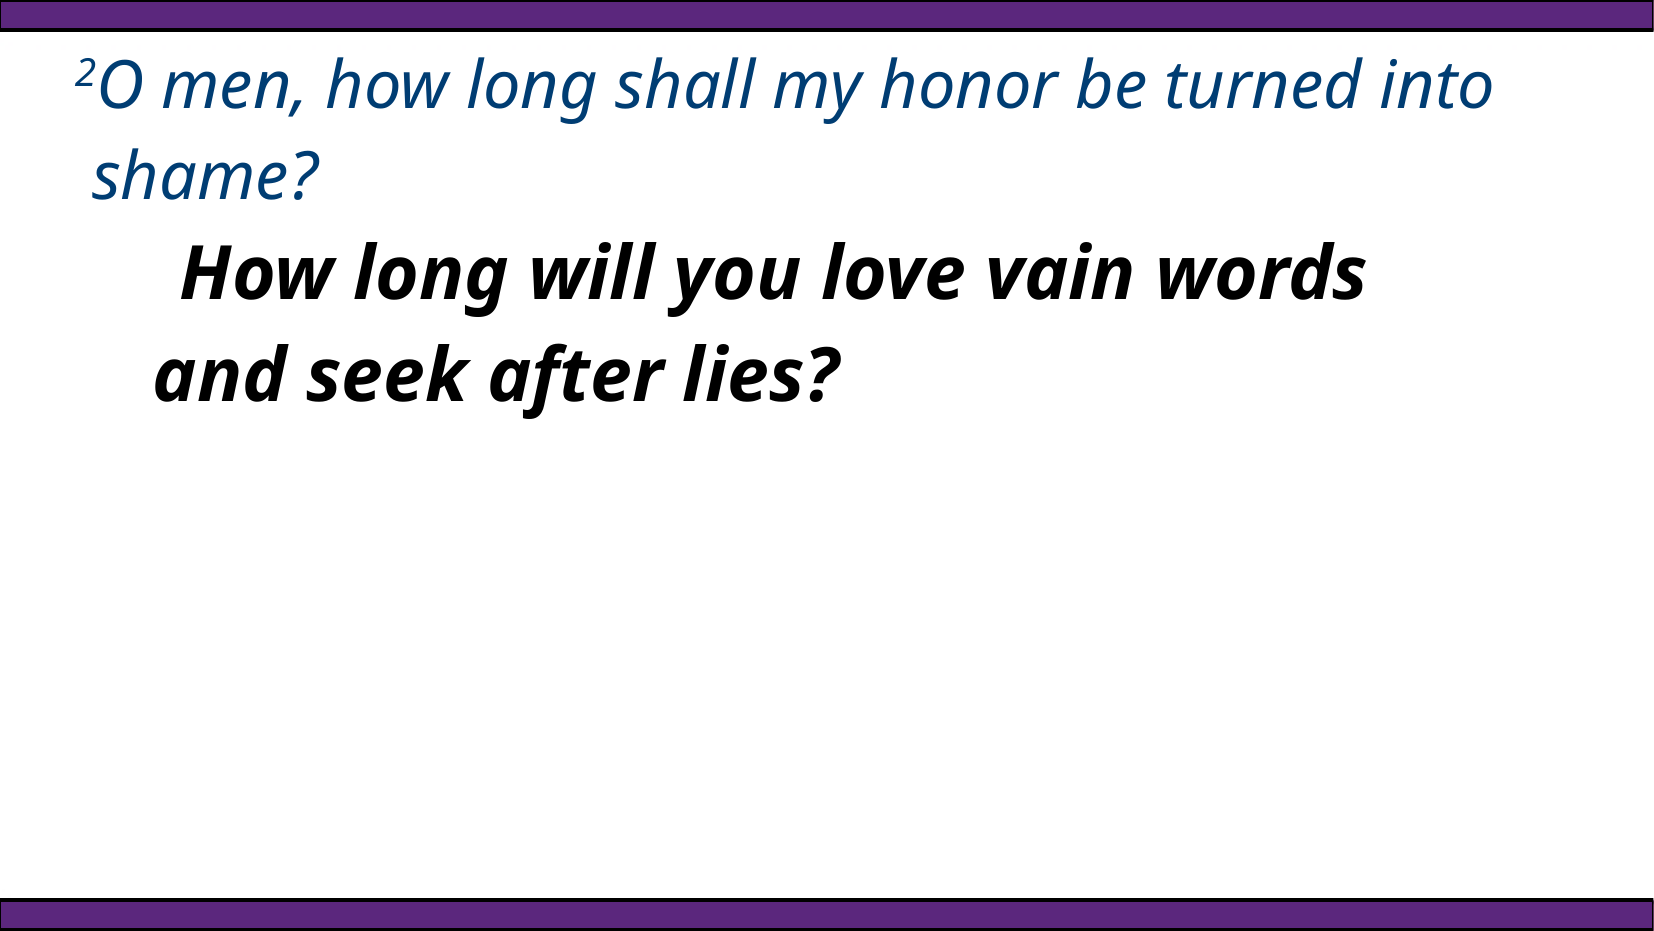

2O men, how long shall my honor be turned into
 shame?
 How long will you love vain words
 and seek after lies?